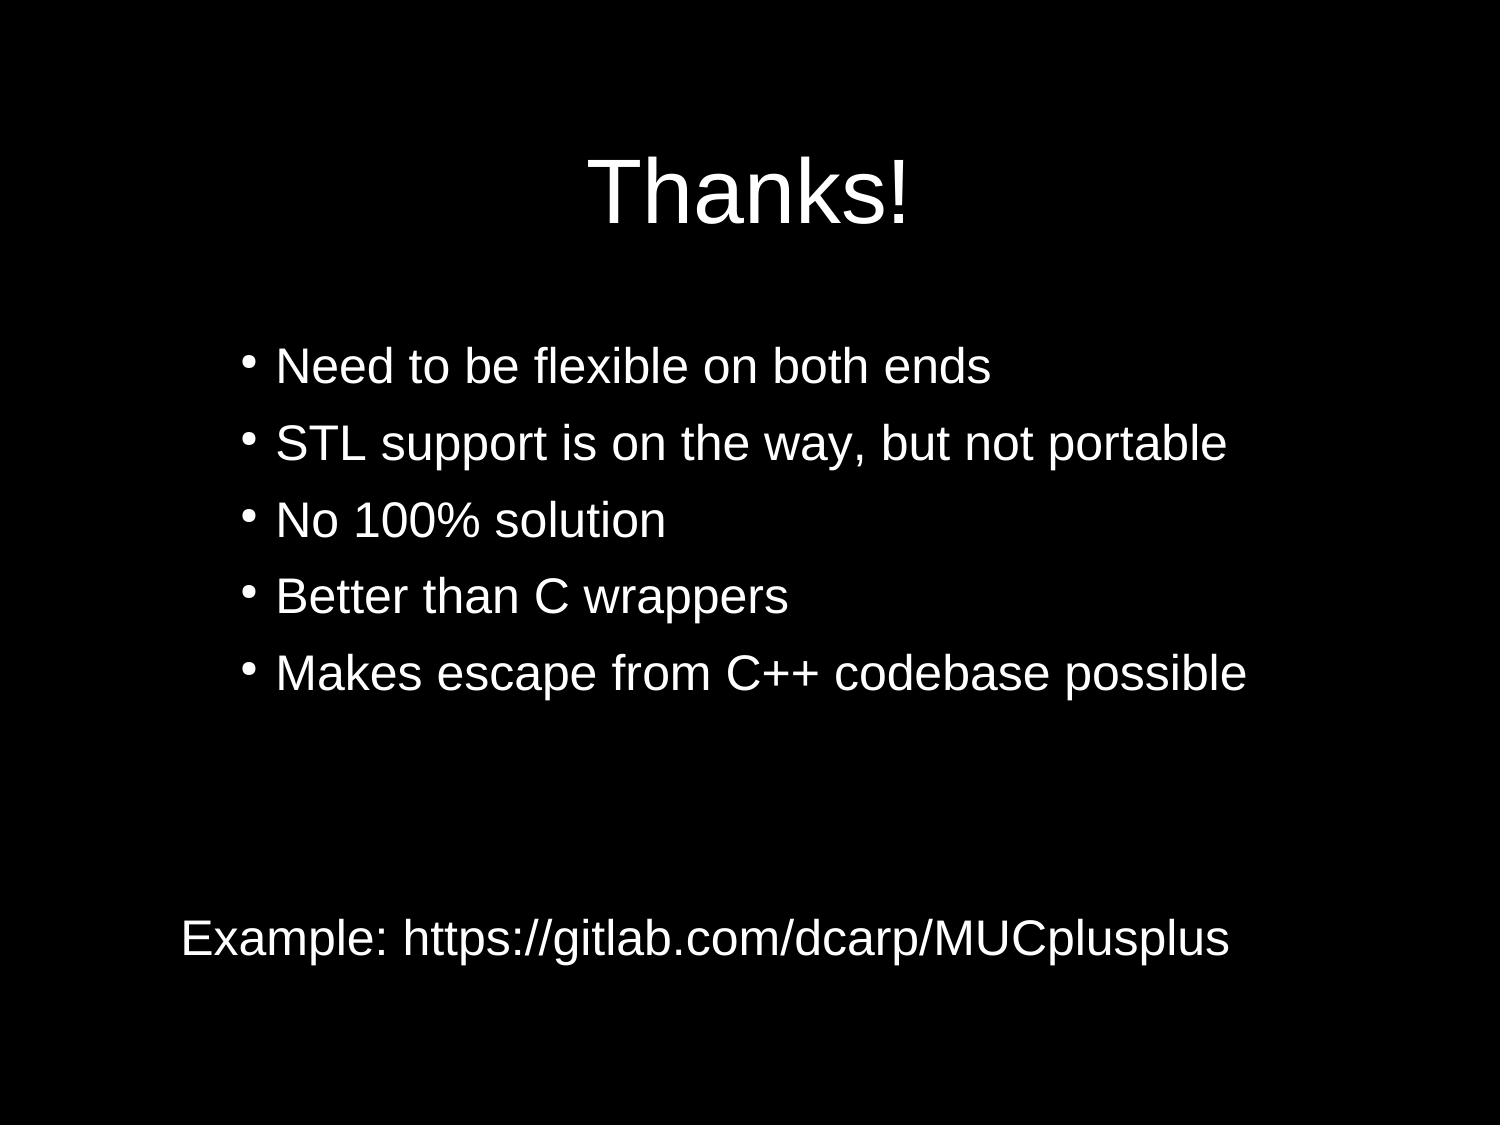

# Thanks!
Need to be flexible on both ends
STL support is on the way, but not portable
No 100% solution
Better than C wrappers
Makes escape from C++ codebase possible
Example: https://gitlab.com/dcarp/MUCplusplus